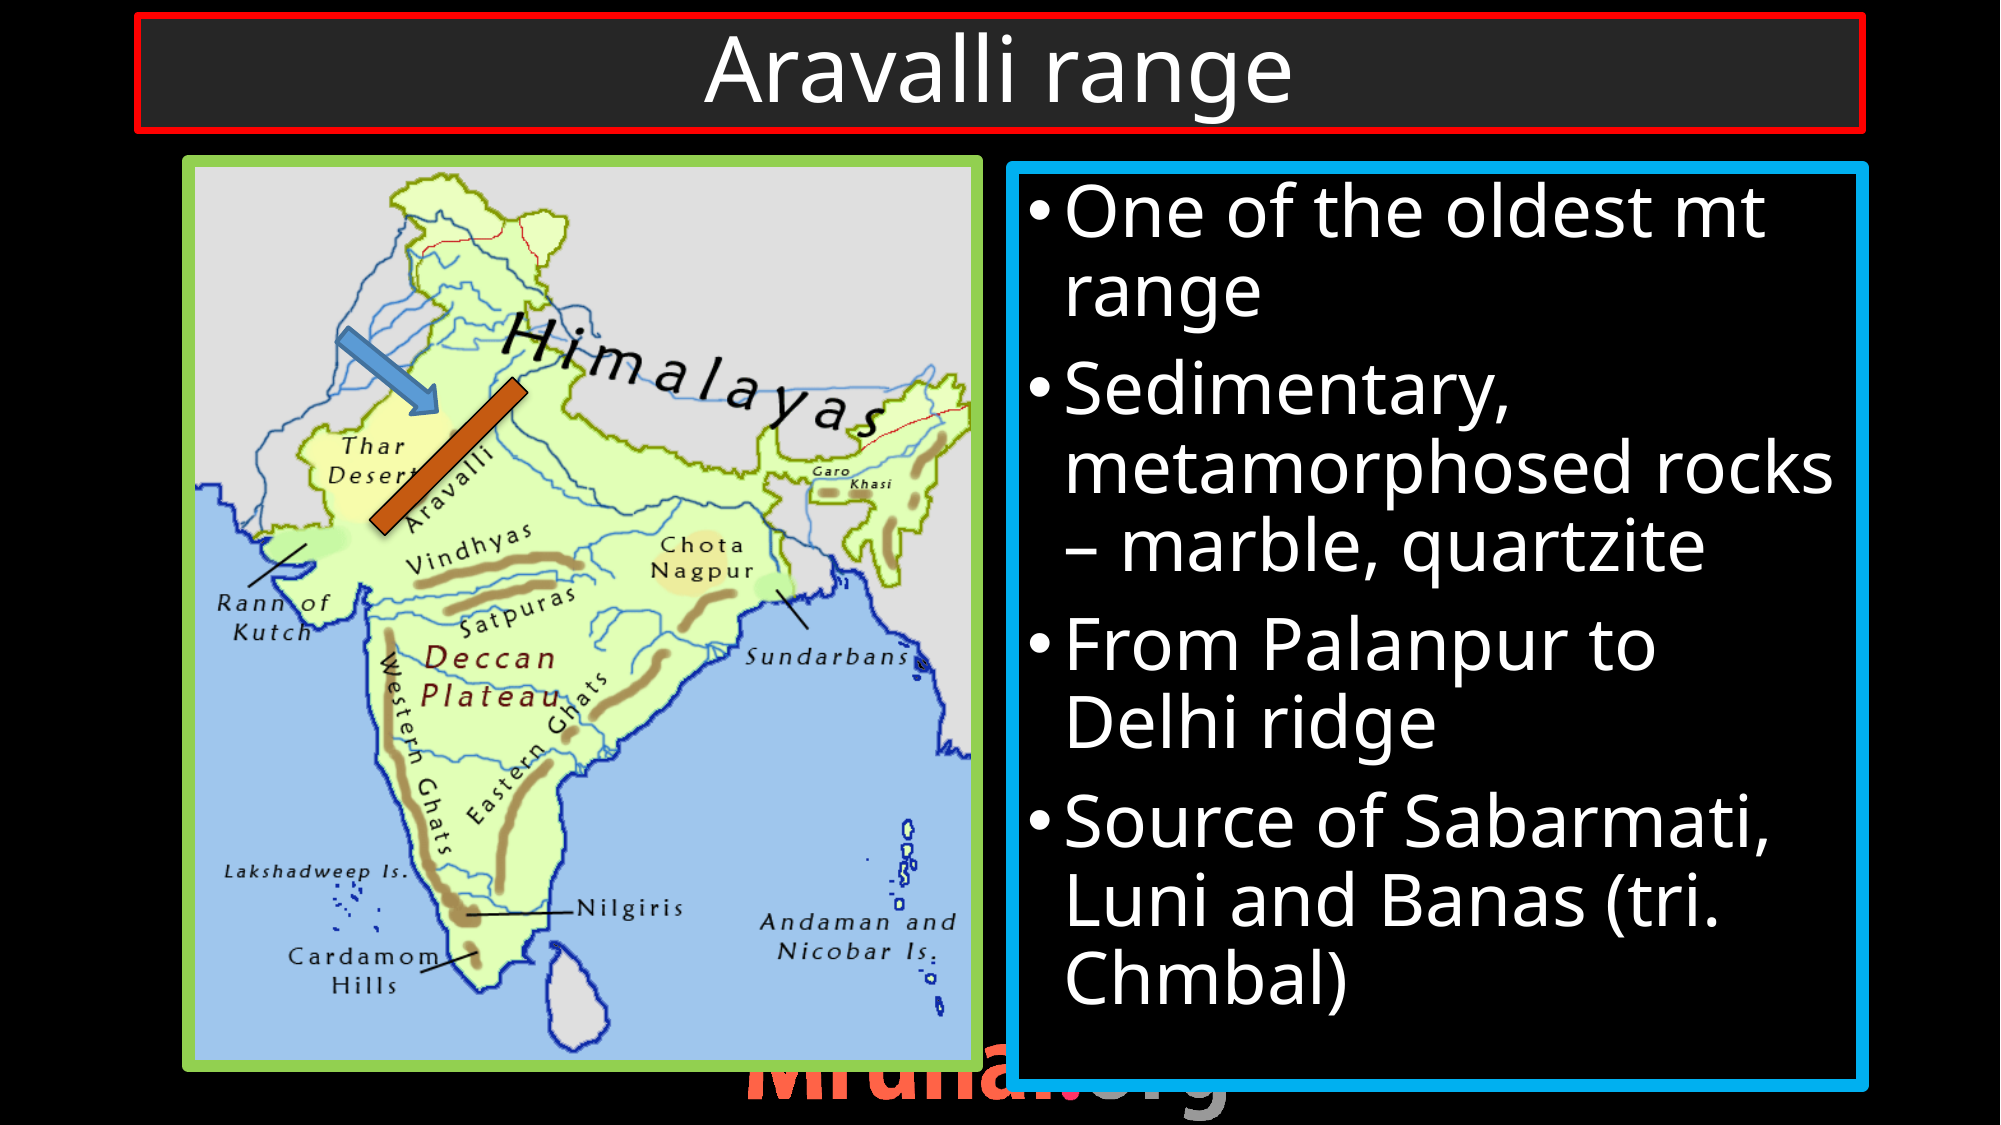

Aravalli range
# One of the oldest mt range
Sedimentary, metamorphosed rocks – marble, quartzite
From Palanpur to Delhi ridge
Source of Sabarmati, Luni and Banas (tri. Chmbal)